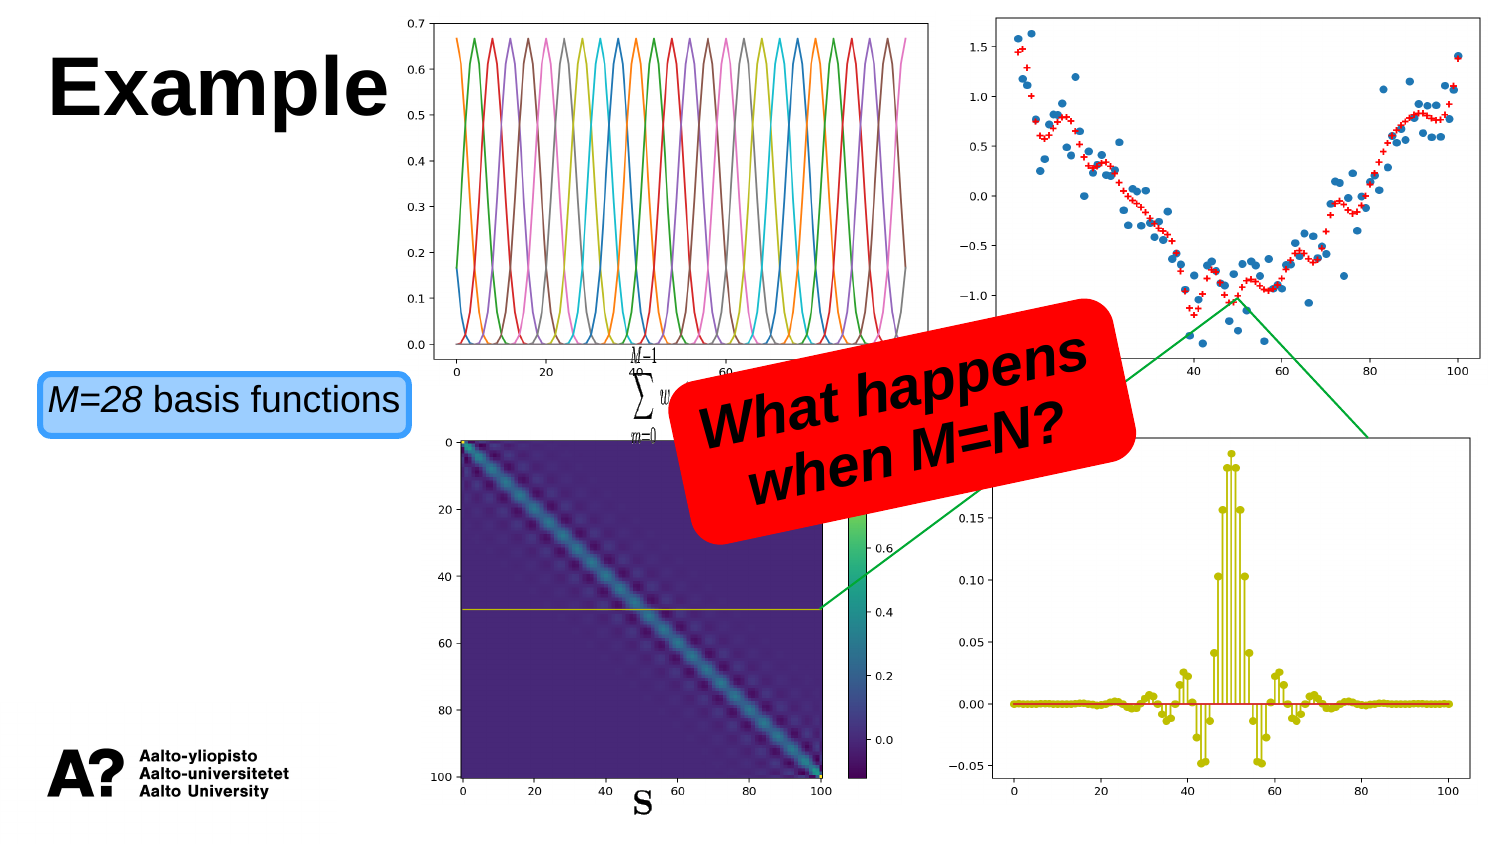

# Example
What happens when M=N?
M=28 basis functions